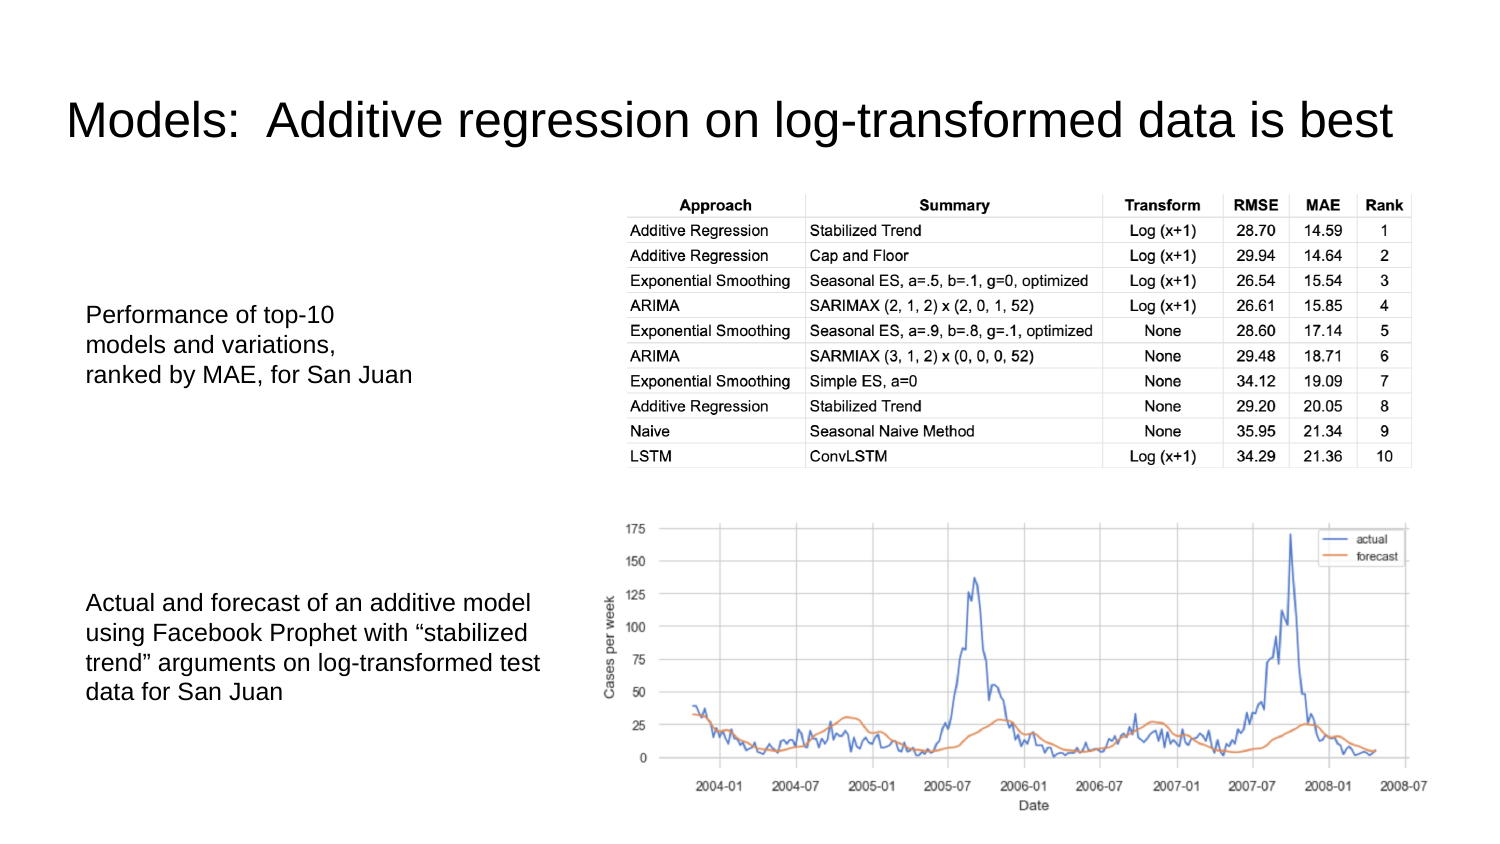

# Models: Additive regression on log-transformed data is best
Performance of top-10
models and variations,
ranked by MAE, for San Juan
Actual and forecast of an additive model using Facebook Prophet with “stabilized trend” arguments on log-transformed test data for San Juan